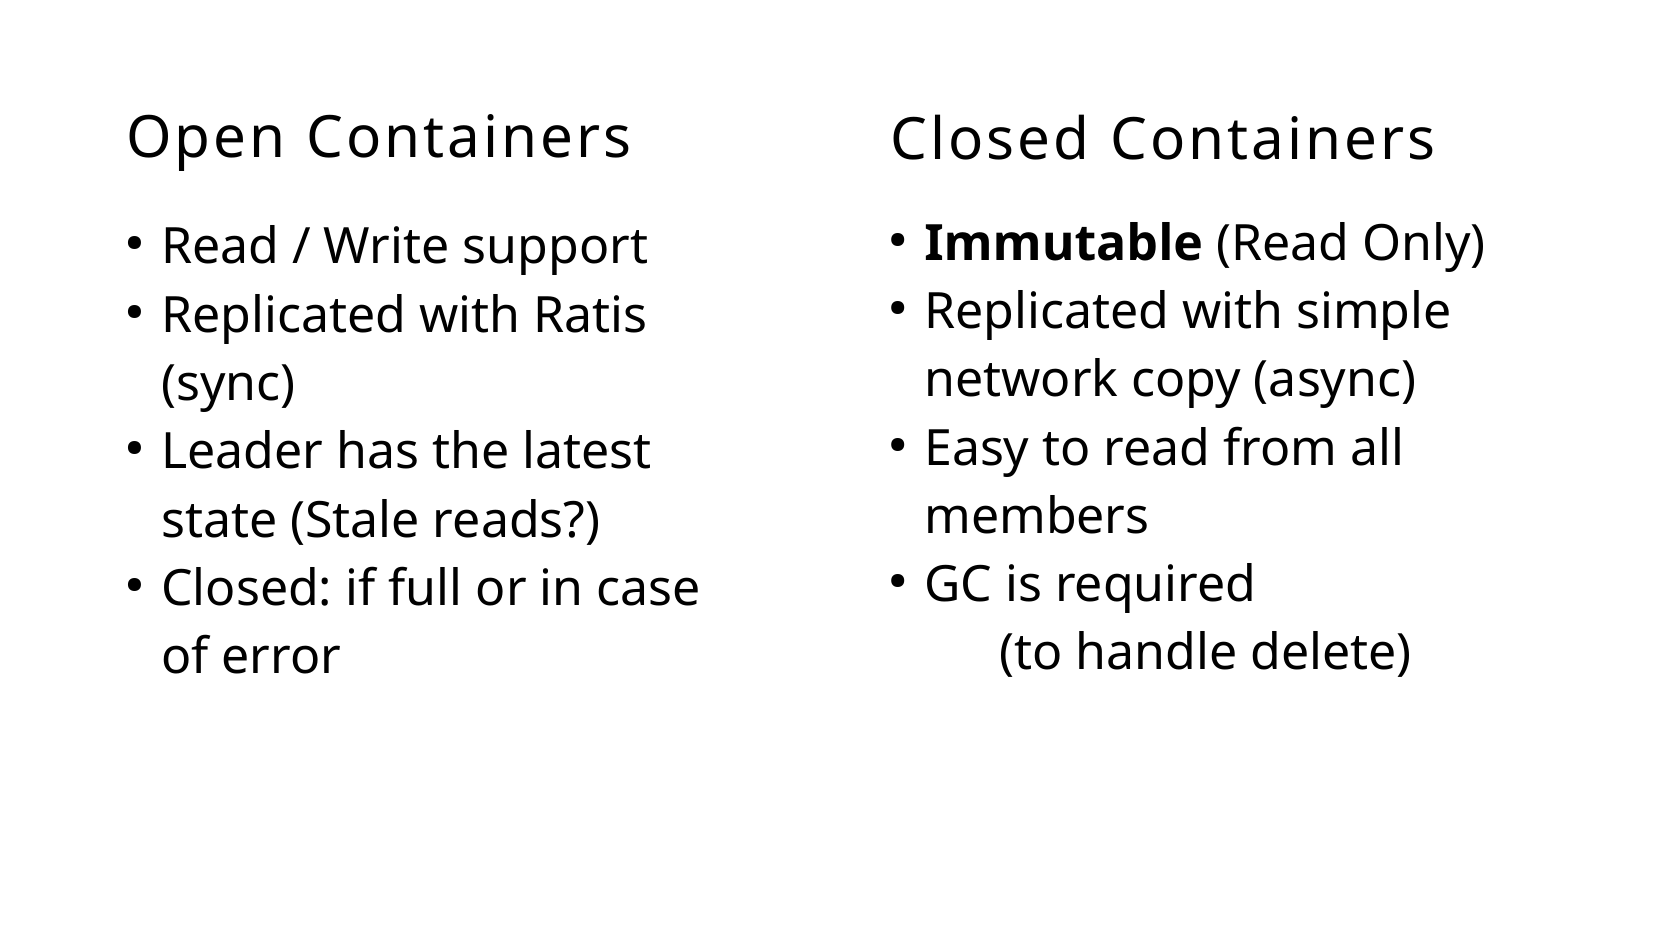

# Open Containers
Closed Containers
Immutable (Read Only)
Replicated with simple network copy (async)
Easy to read from all members
GC is required
	(to handle delete)
Read / Write support
Replicated with Ratis (sync)
Leader has the latest state (Stale reads?)
Closed: if full or in case of error